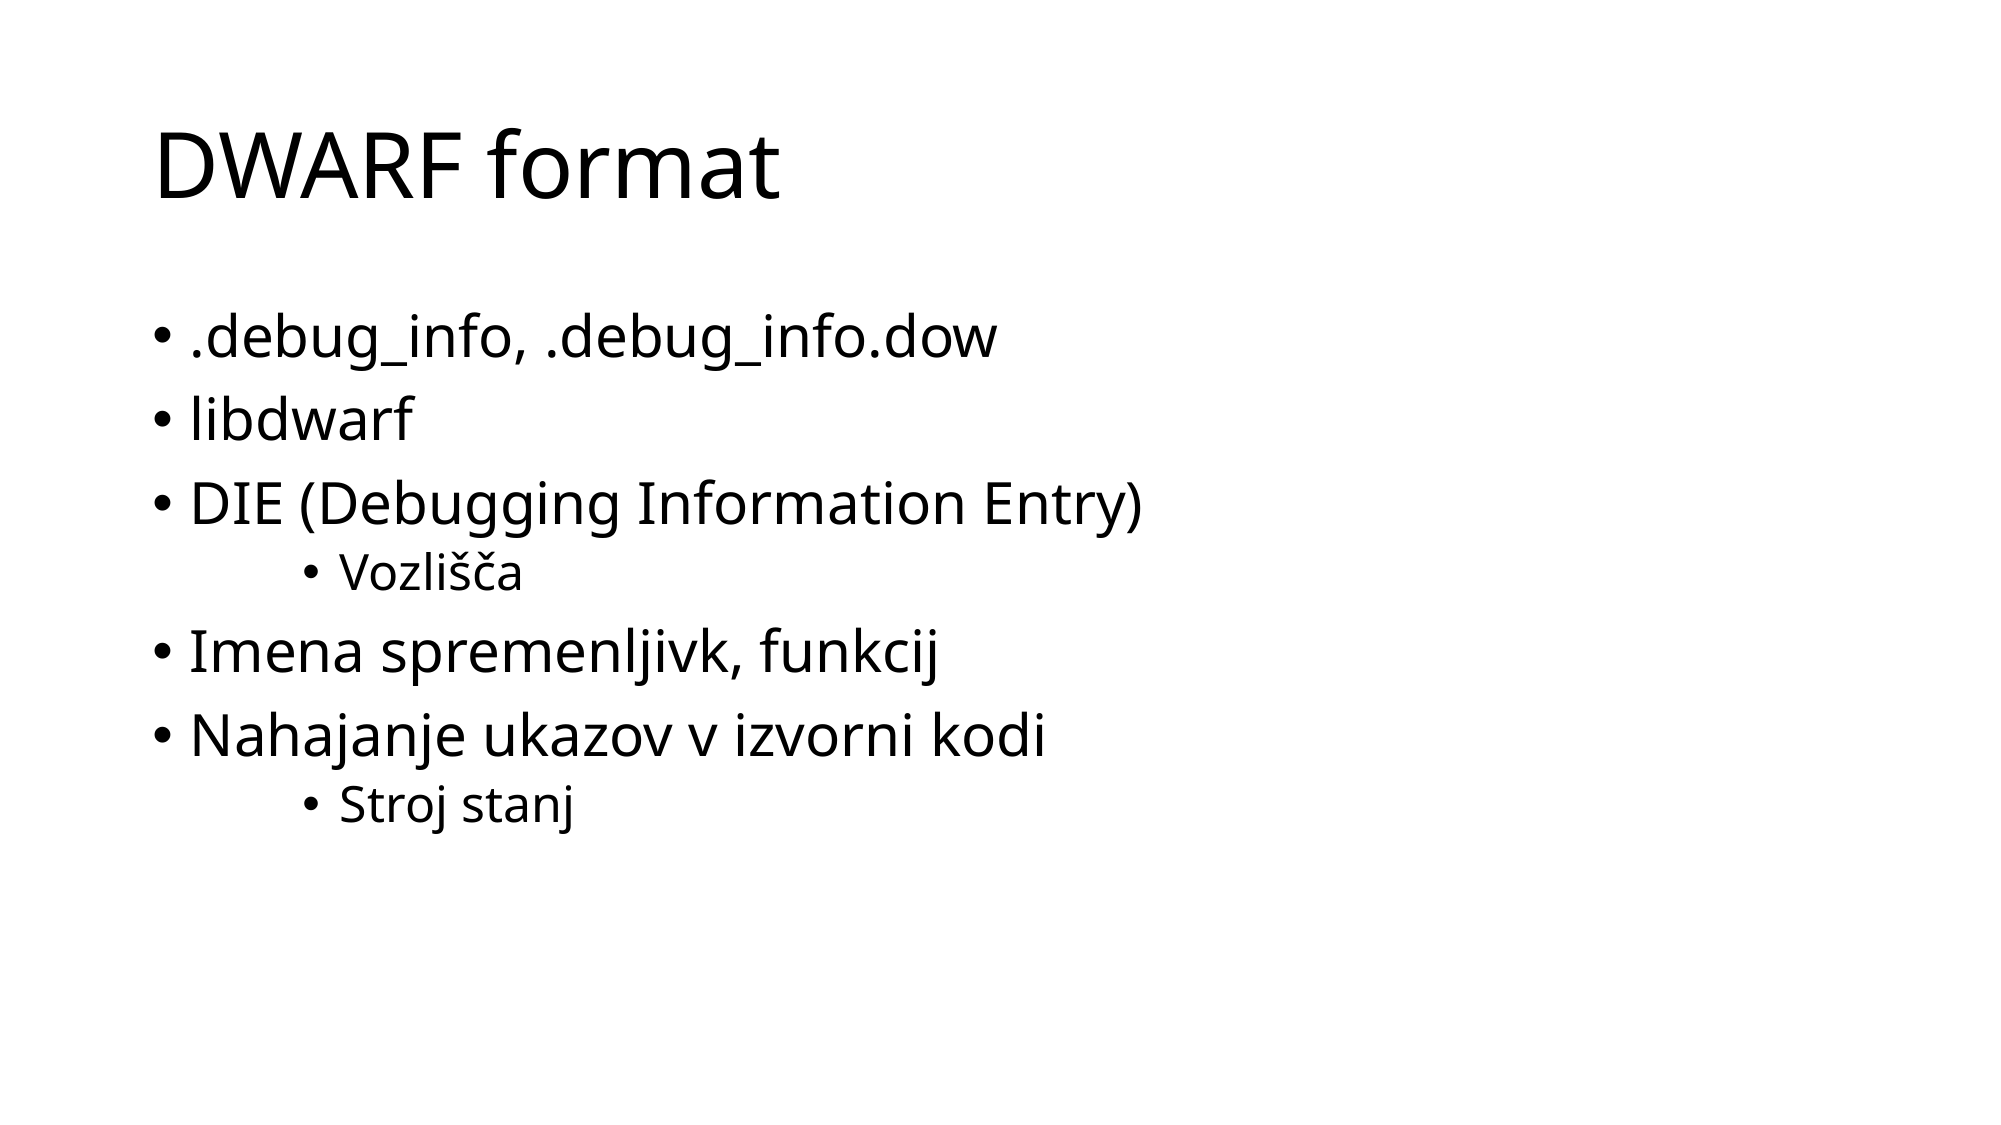

# DWARF format
.debug_info, .debug_info.dow
libdwarf
DIE (Debugging Information Entry)
Vozlišča
Imena spremenljivk, funkcij
Nahajanje ukazov v izvorni kodi
Stroj stanj